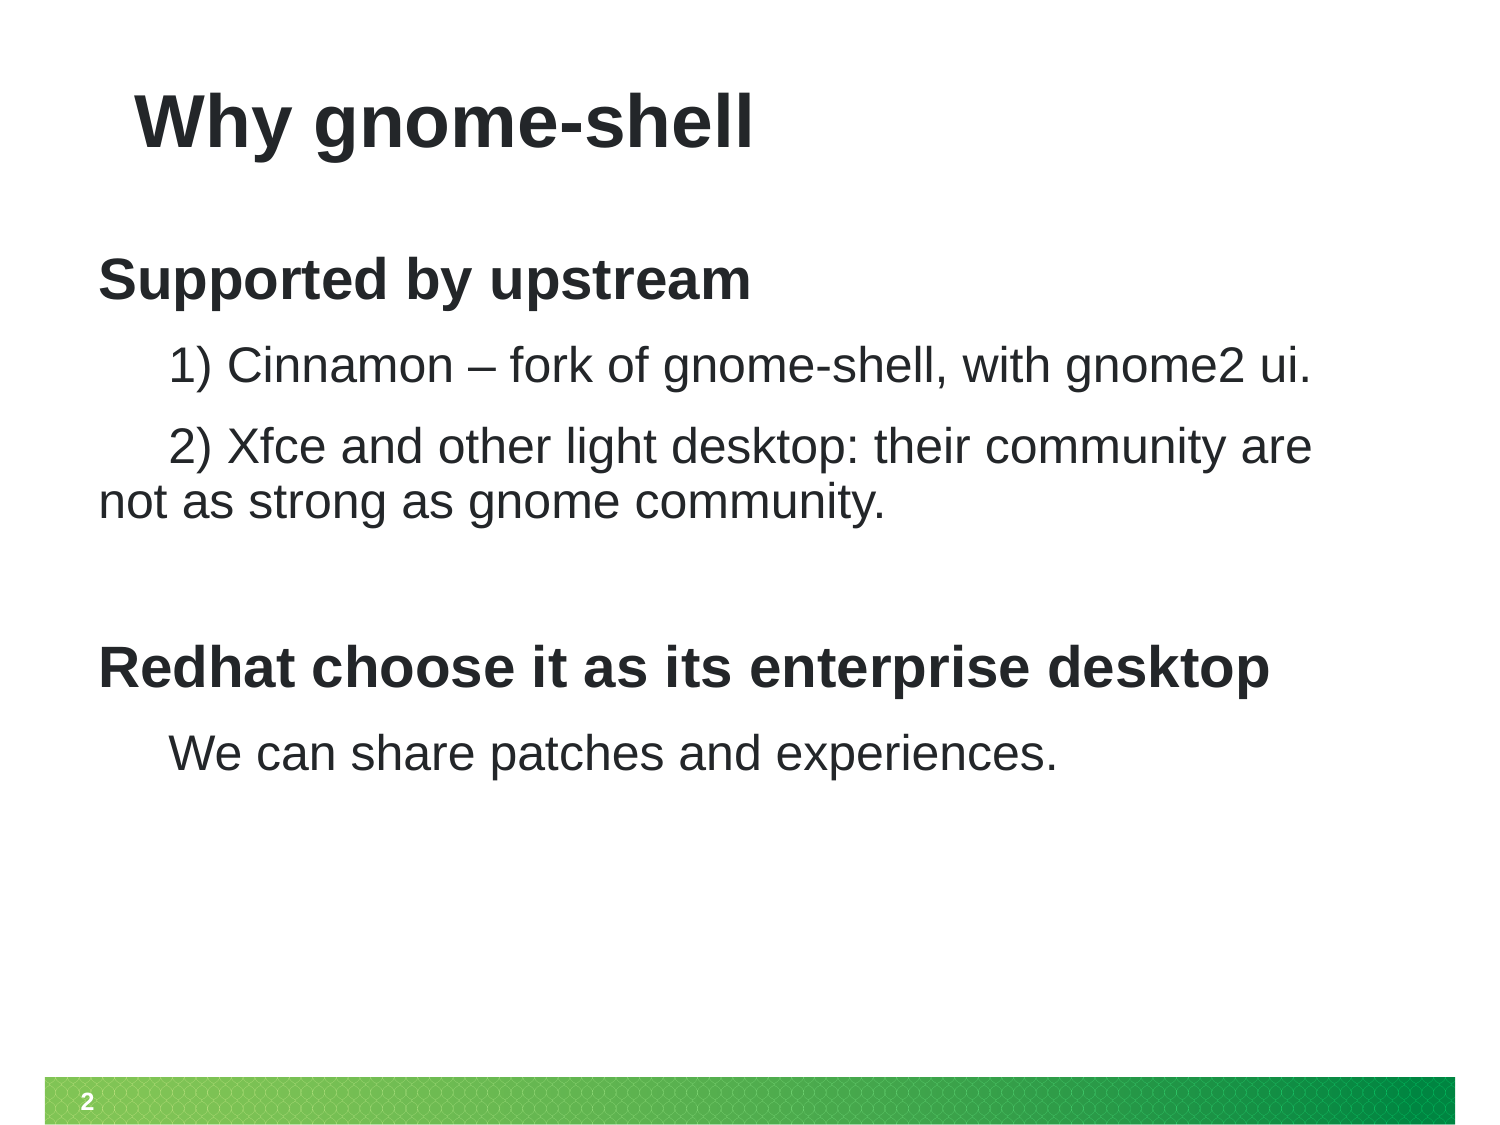

# Why gnome-shell
Supported by upstream
 1) Cinnamon – fork of gnome-shell, with gnome2 ui.
 2) Xfce and other light desktop: their community are not as strong as gnome community.
Redhat choose it as its enterprise desktop
 We can share patches and experiences.